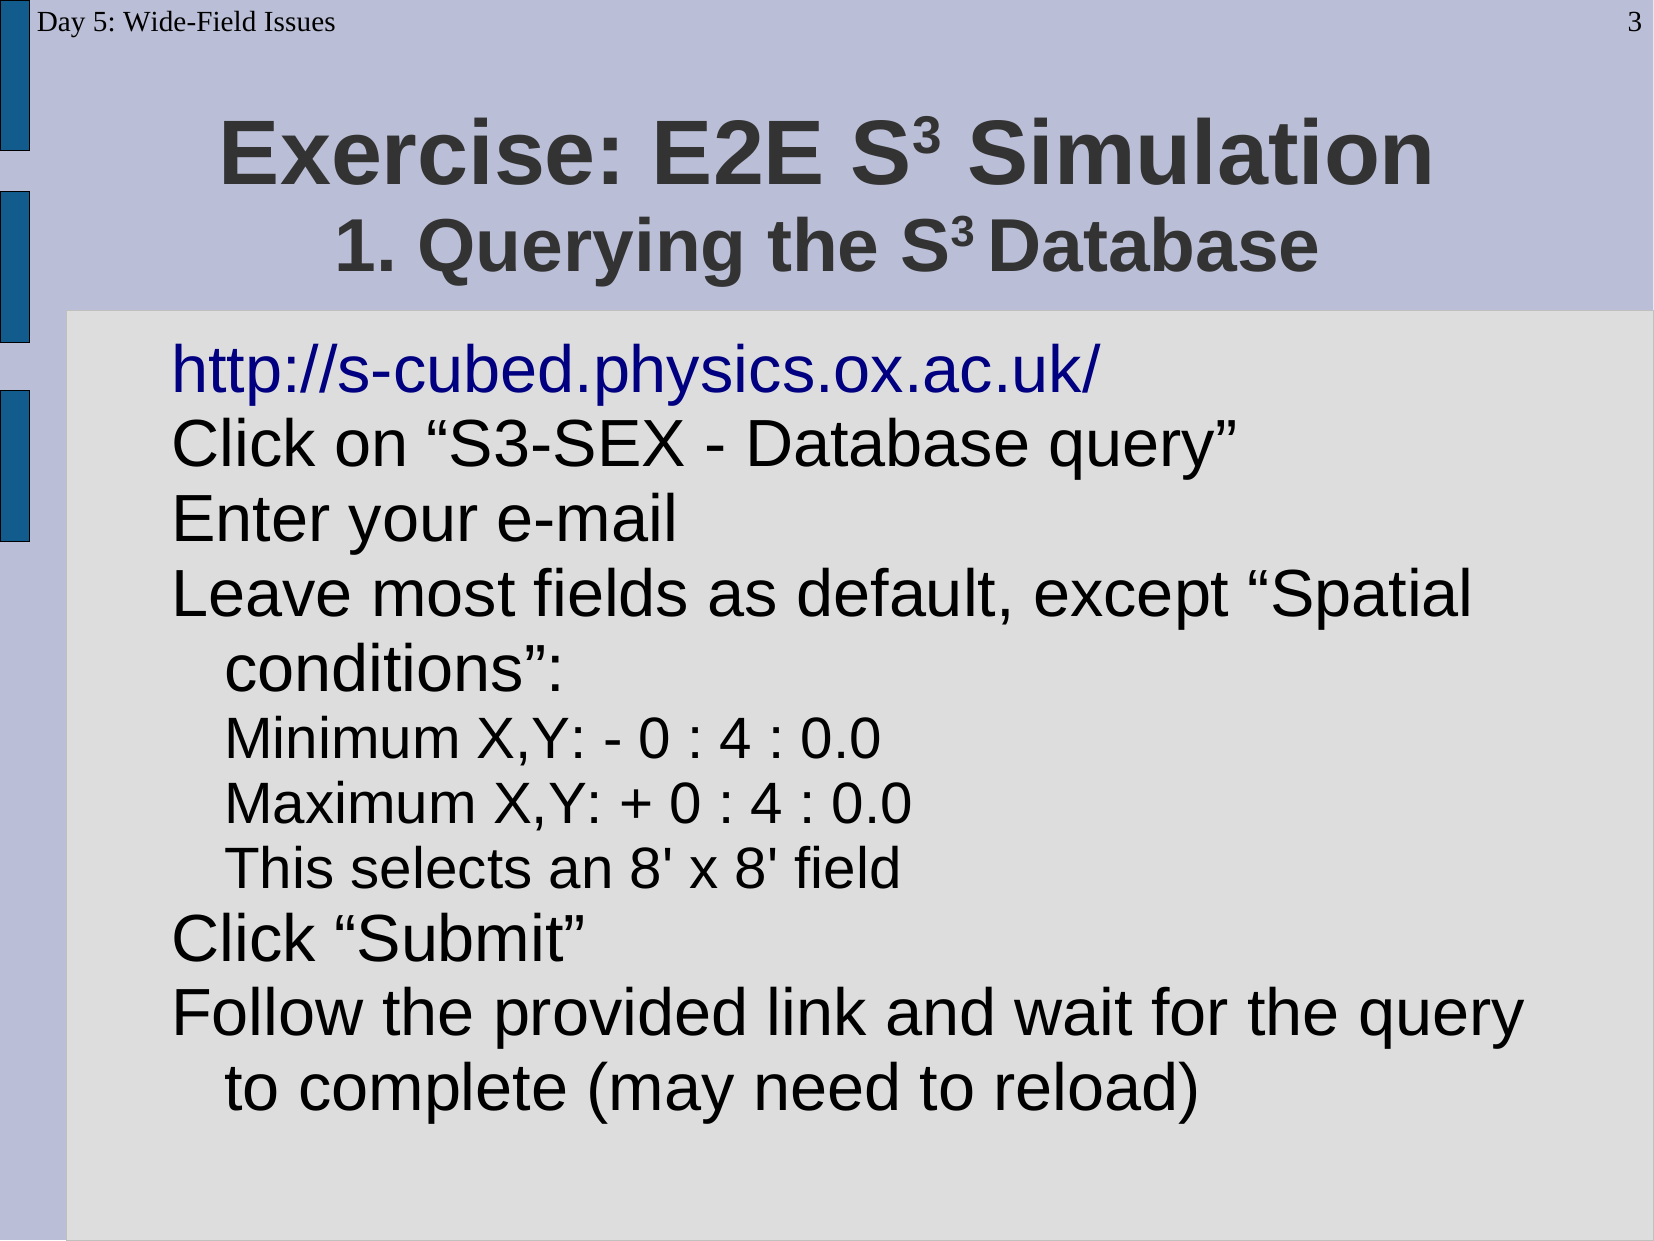

Day 5: Wide-Field Issues
3
# Exercise: E2E S3 Simulation 1. Querying the S3 Database
http://s-cubed.physics.ox.ac.uk/
Click on “S3-SEX - Database query”
Enter your e-mail
Leave most fields as default, except “Spatial conditions”:
Minimum X,Y: - 0 : 4 : 0.0
Maximum X,Y: + 0 : 4 : 0.0
This selects an 8' x 8' field
Click “Submit”
Follow the provided link and wait for the query to complete (may need to reload)